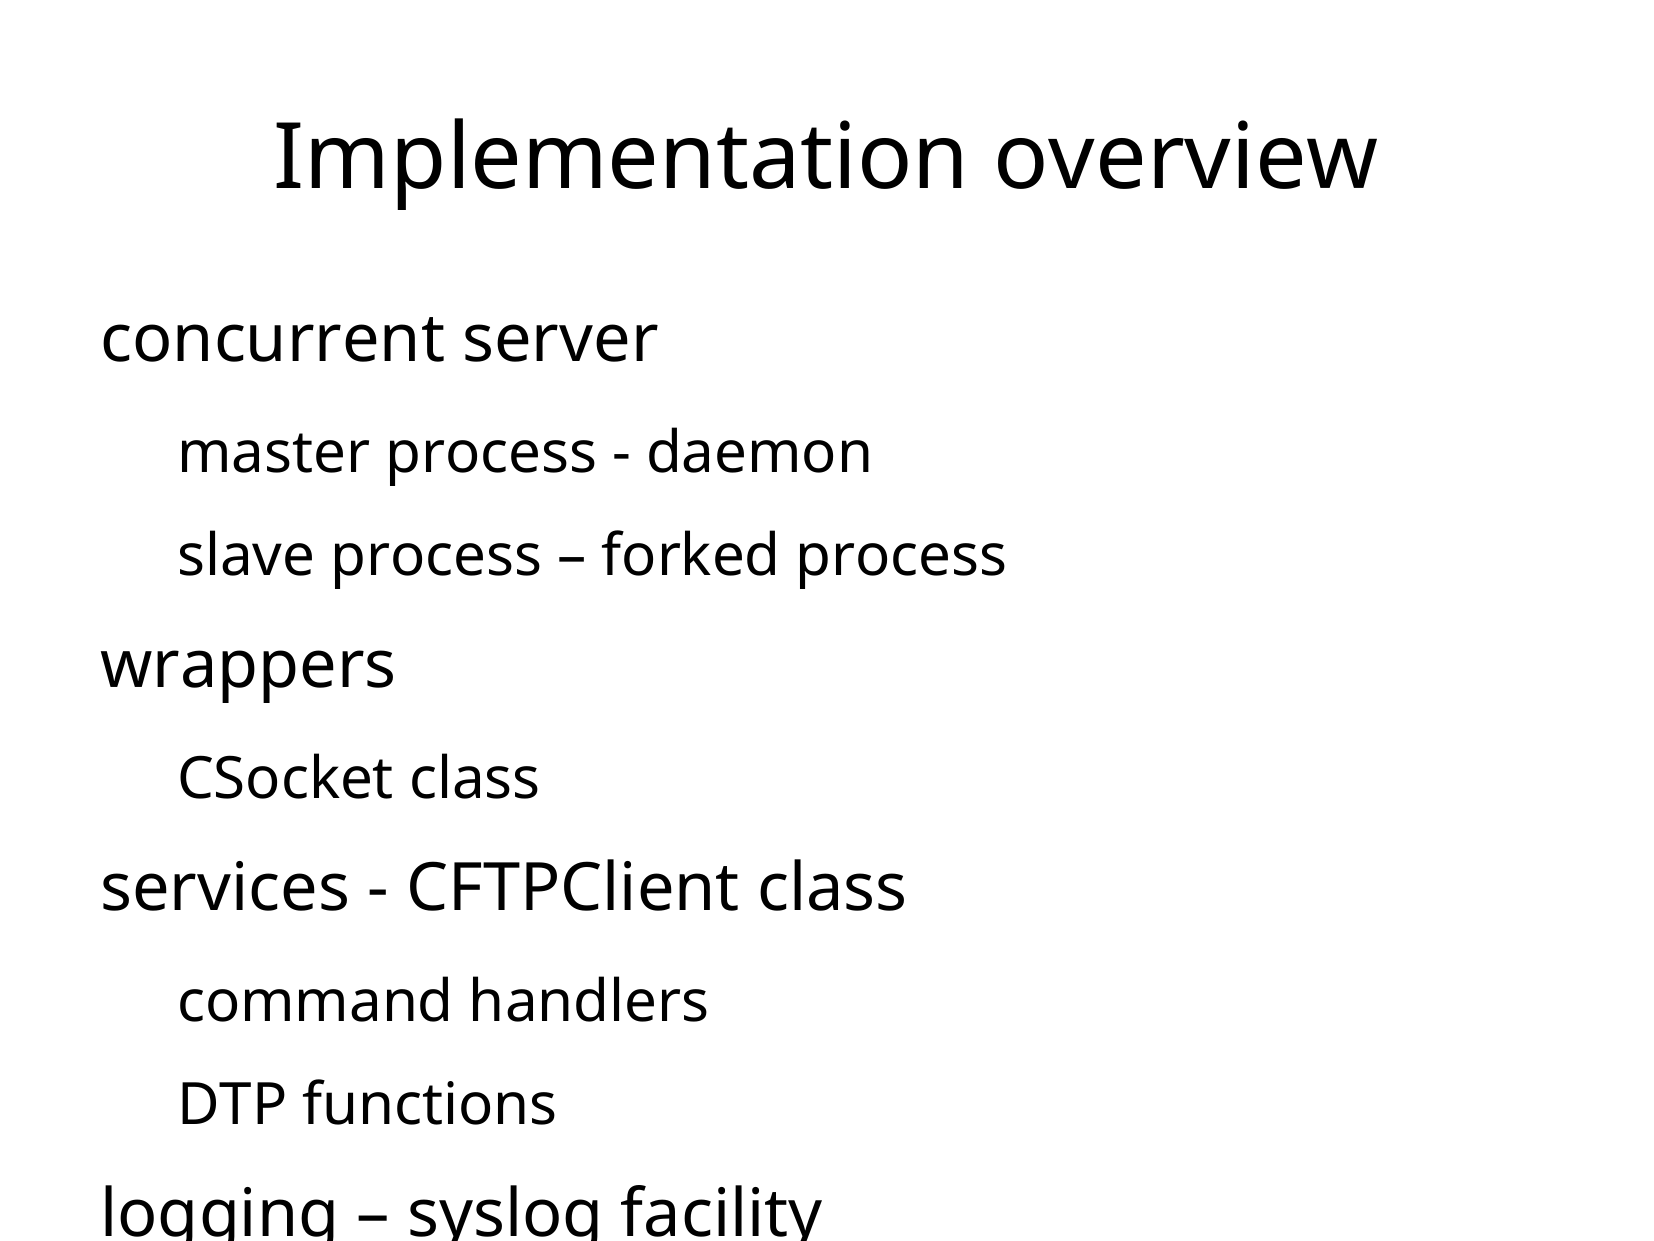

# Implementation overview
concurrent server
master process - daemon
slave process – forked process
wrappers
CSocket class
services - CFTPClient class
command handlers
DTP functions
logging – syslog facility